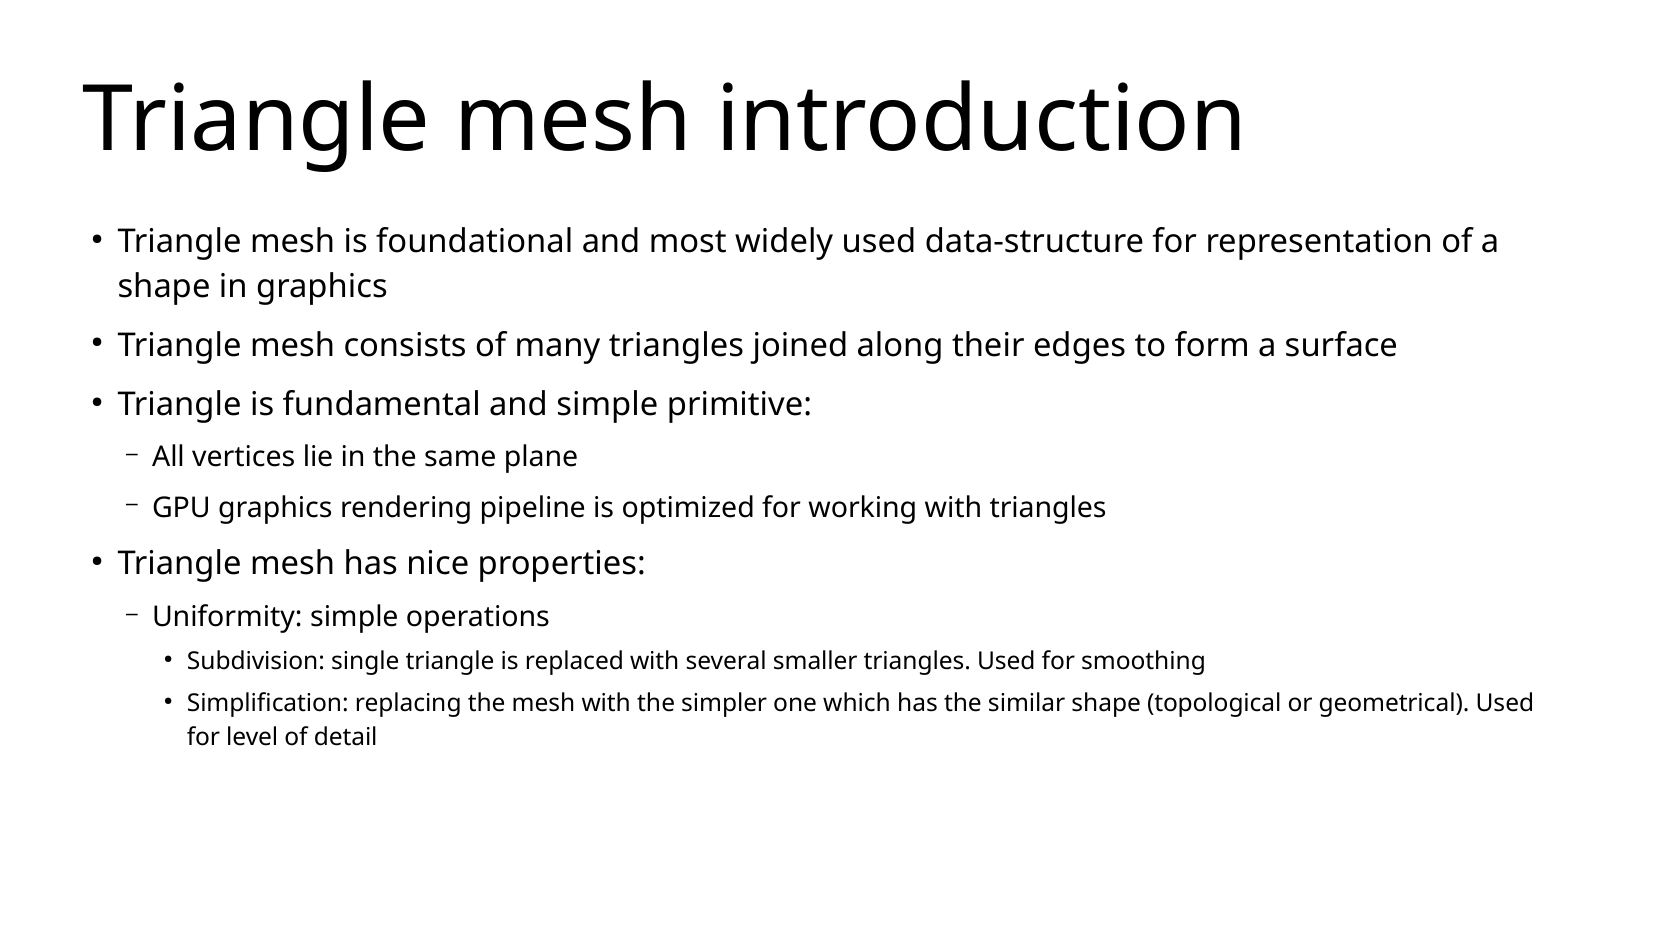

# Triangle mesh introduction
Triangle mesh is foundational and most widely used data-structure for representation of a shape in graphics
Triangle mesh consists of many triangles joined along their edges to form a surface
Triangle is fundamental and simple primitive:
All vertices lie in the same plane
GPU graphics rendering pipeline is optimized for working with triangles
Triangle mesh has nice properties:
Uniformity: simple operations
Subdivision: single triangle is replaced with several smaller triangles. Used for smoothing
Simplification: replacing the mesh with the simpler one which has the similar shape (topological or geometrical). Used for level of detail